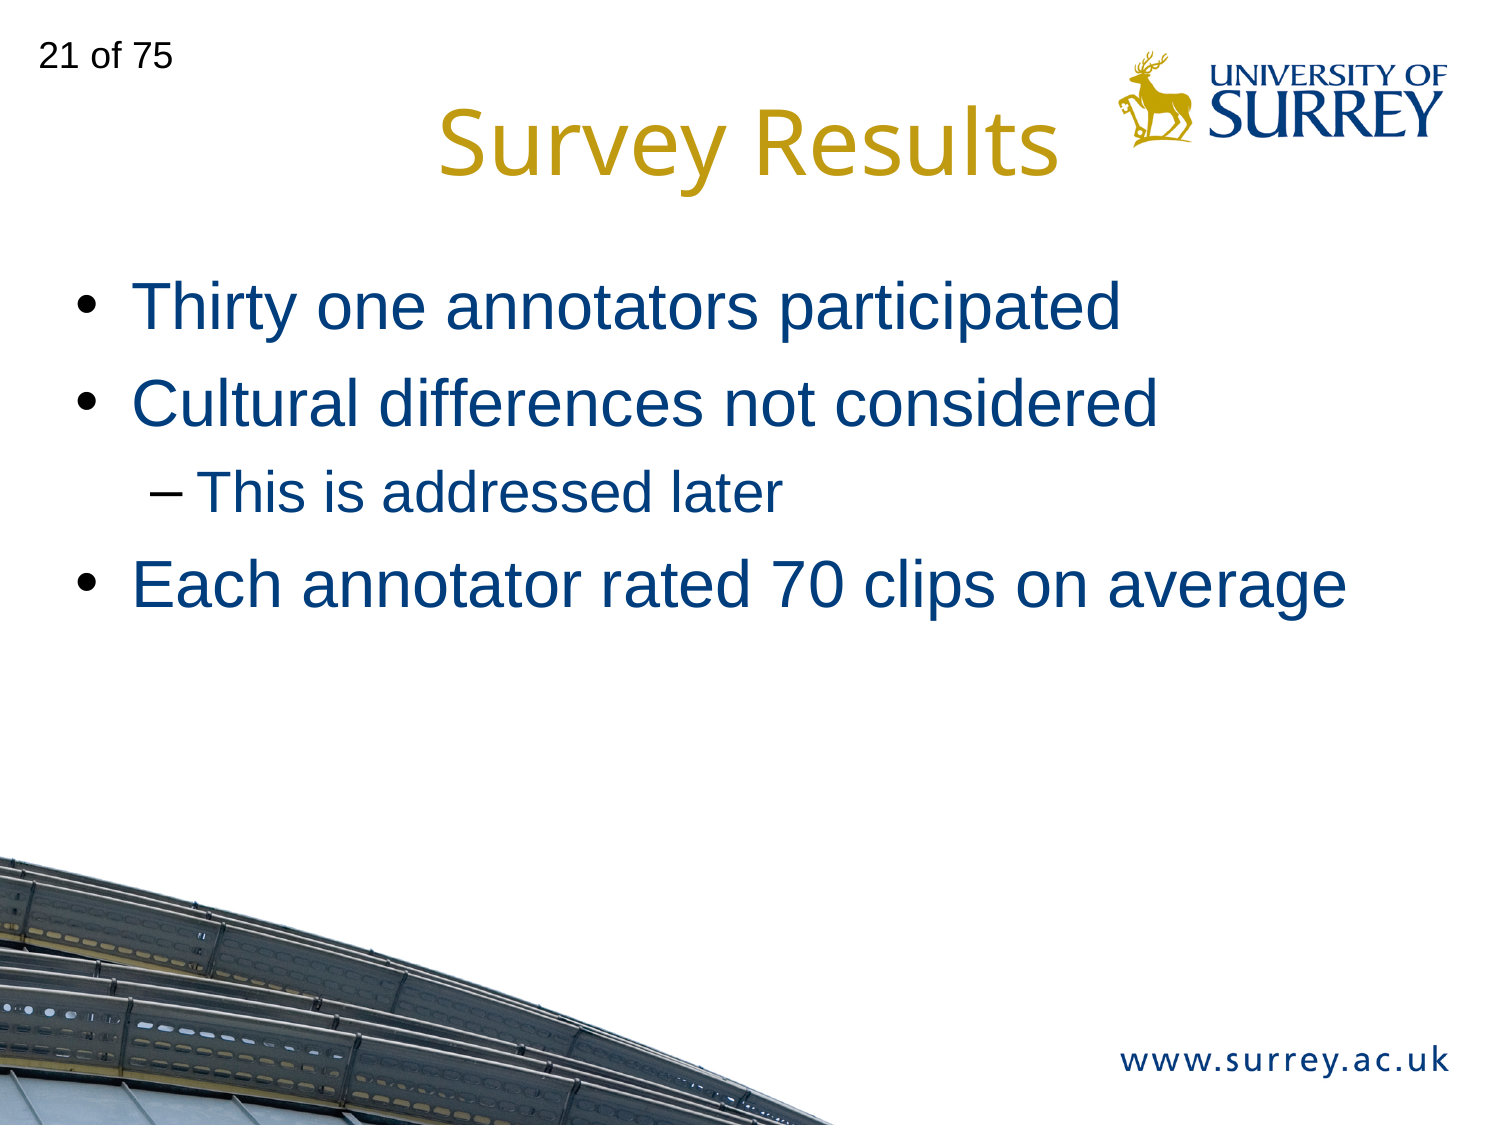

# Survey Results
Thirty one annotators participated
Cultural differences not considered
This is addressed later
Each annotator rated 70 clips on average